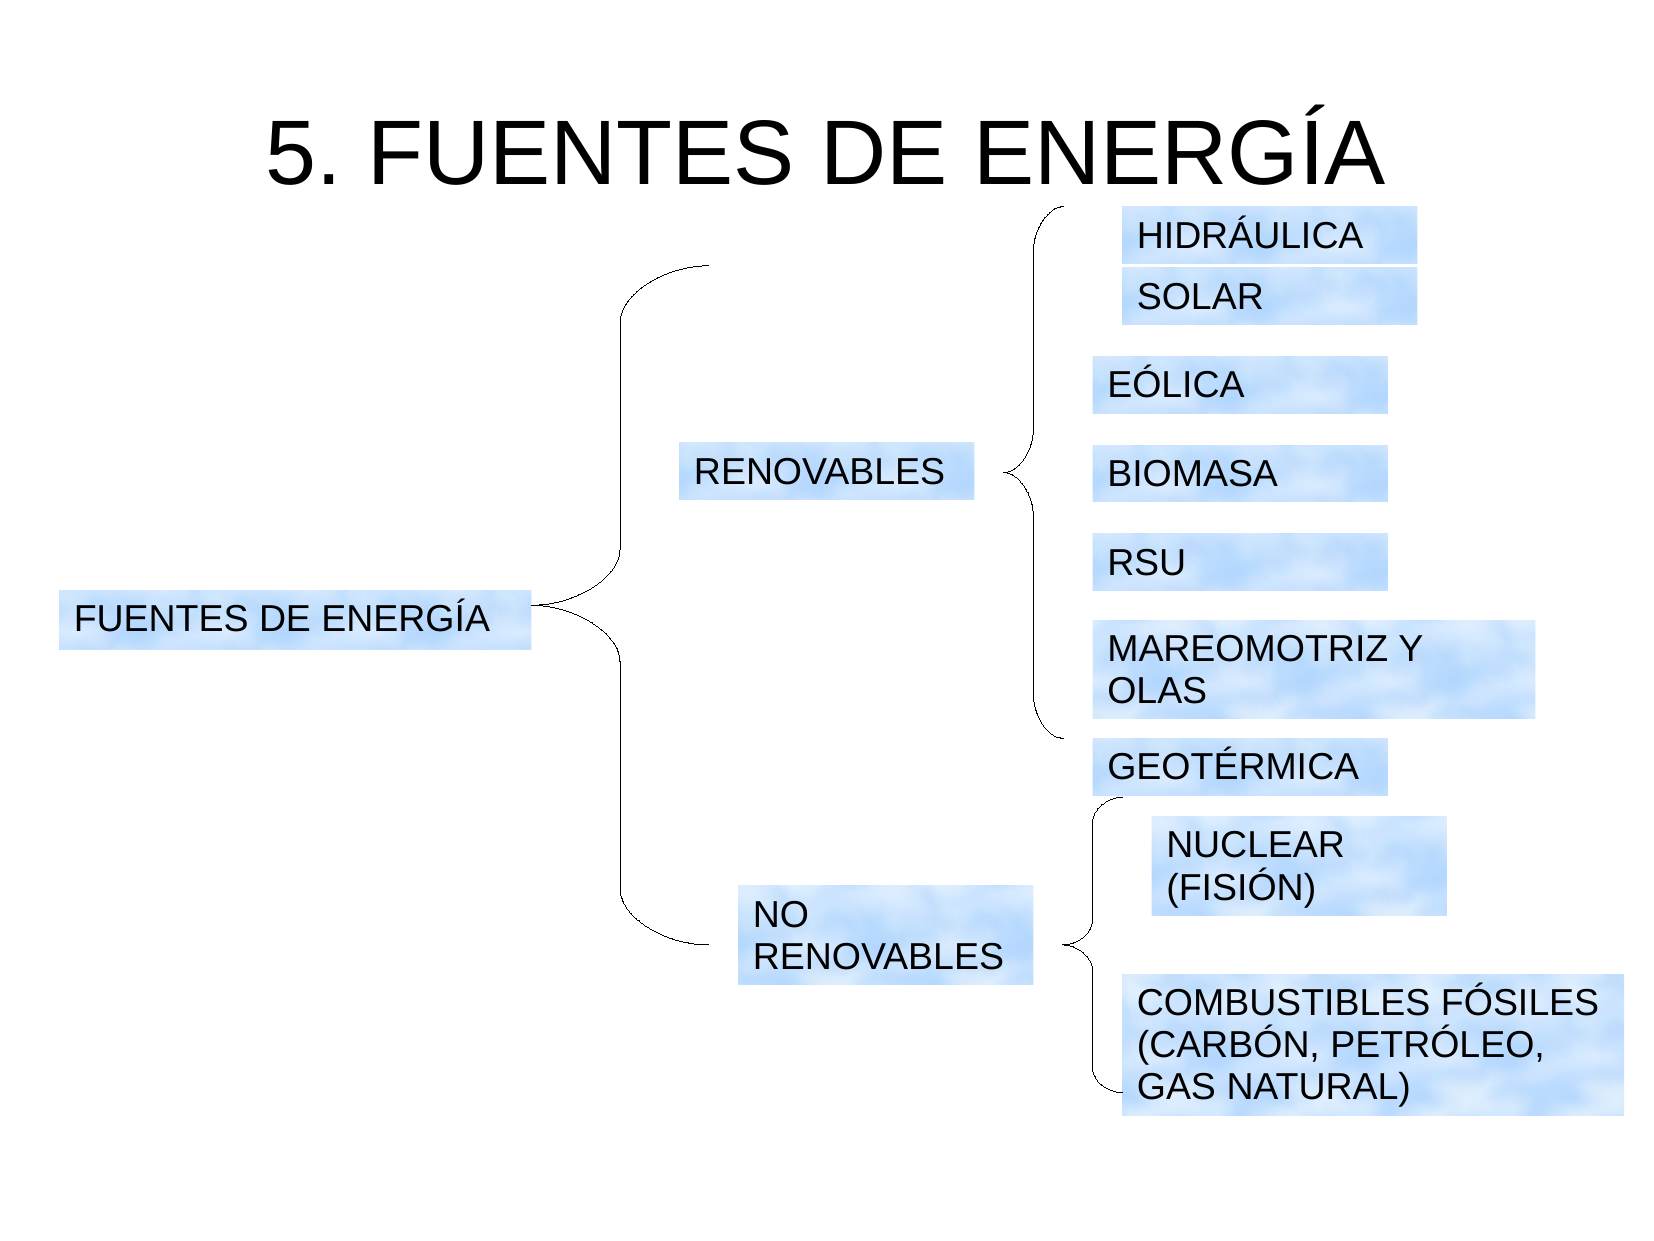

# 5. FUENTES DE ENERGÍA
HIDRÁULICA
SOLAR
EÓLICA
RENOVABLES
BIOMASA
RSU
FUENTES DE ENERGÍA
MAREOMOTRIZ Y OLAS
GEOTÉRMICA
NUCLEAR (FISIÓN)
NO RENOVABLES
COMBUSTIBLES FÓSILES (CARBÓN, PETRÓLEO, GAS NATURAL)